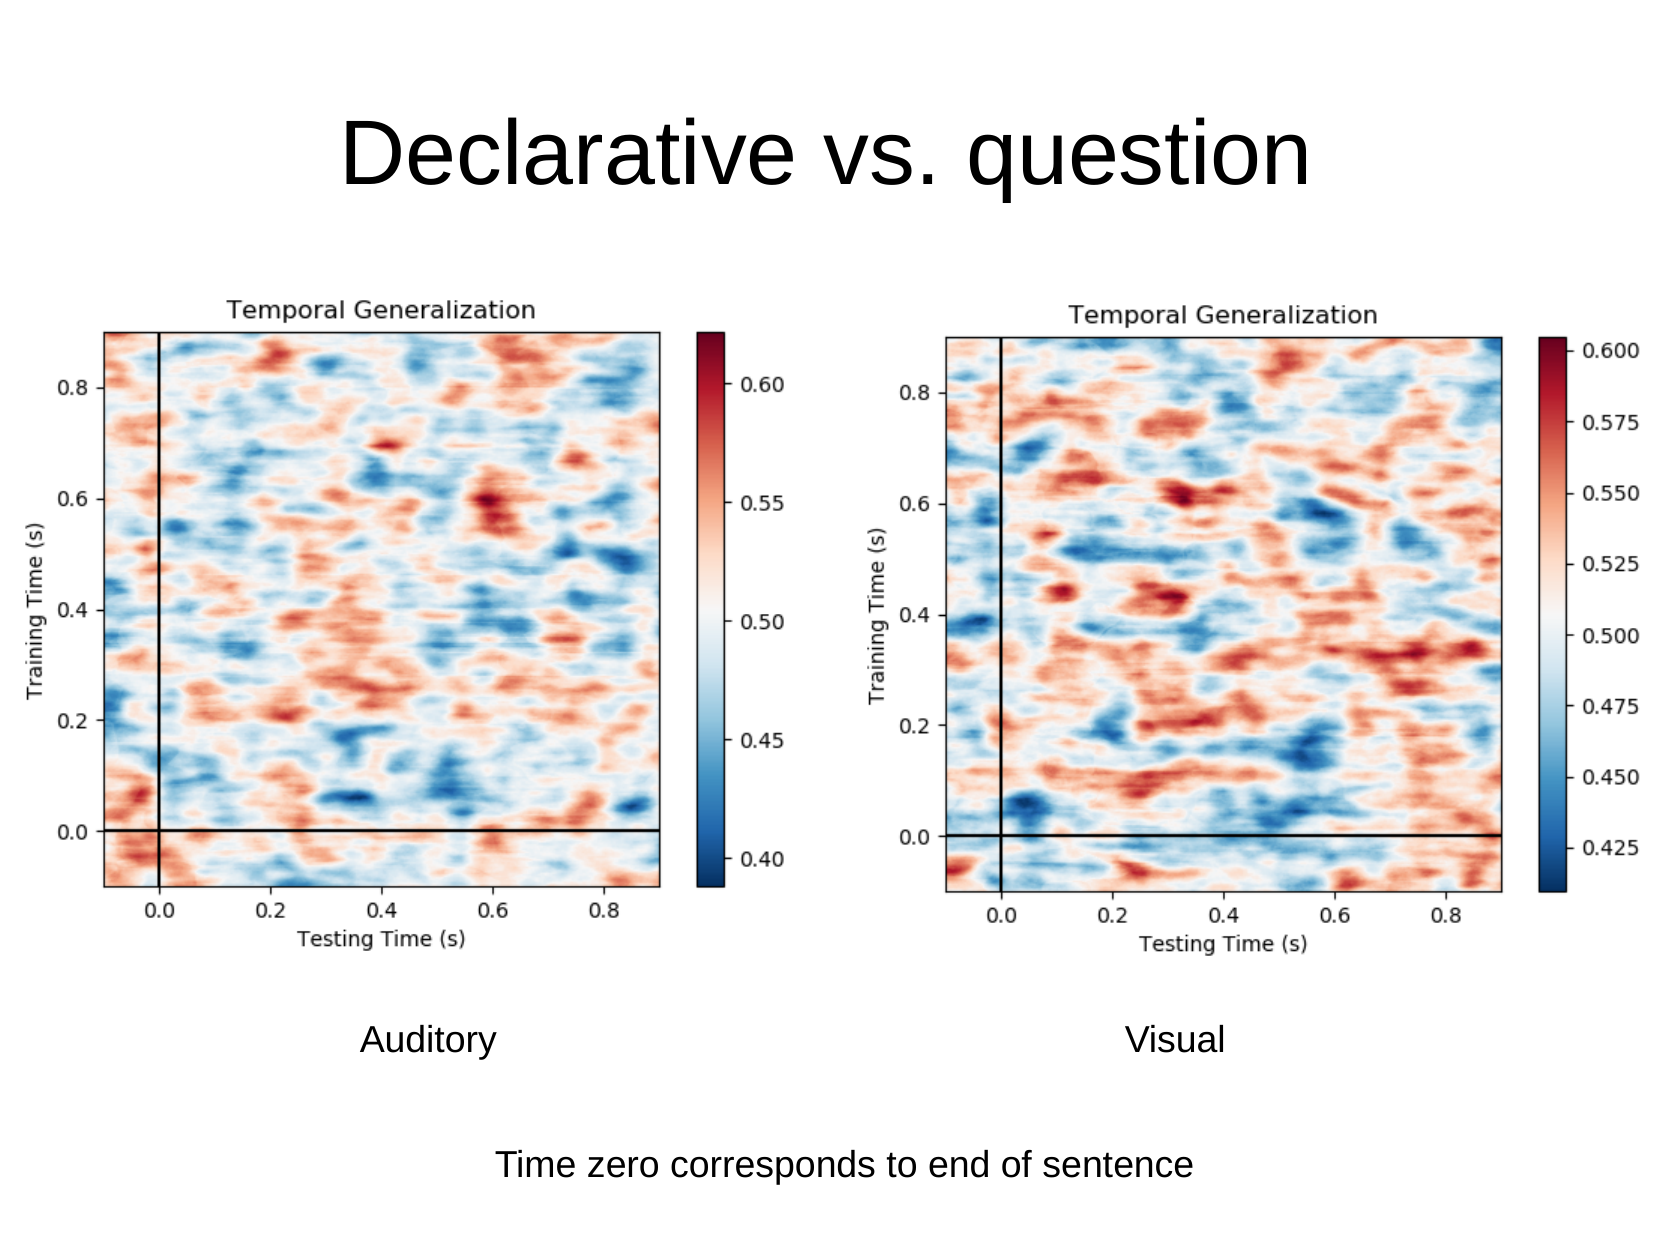

# Declarative vs. question
Auditory
Visual
Time zero corresponds to end of sentence